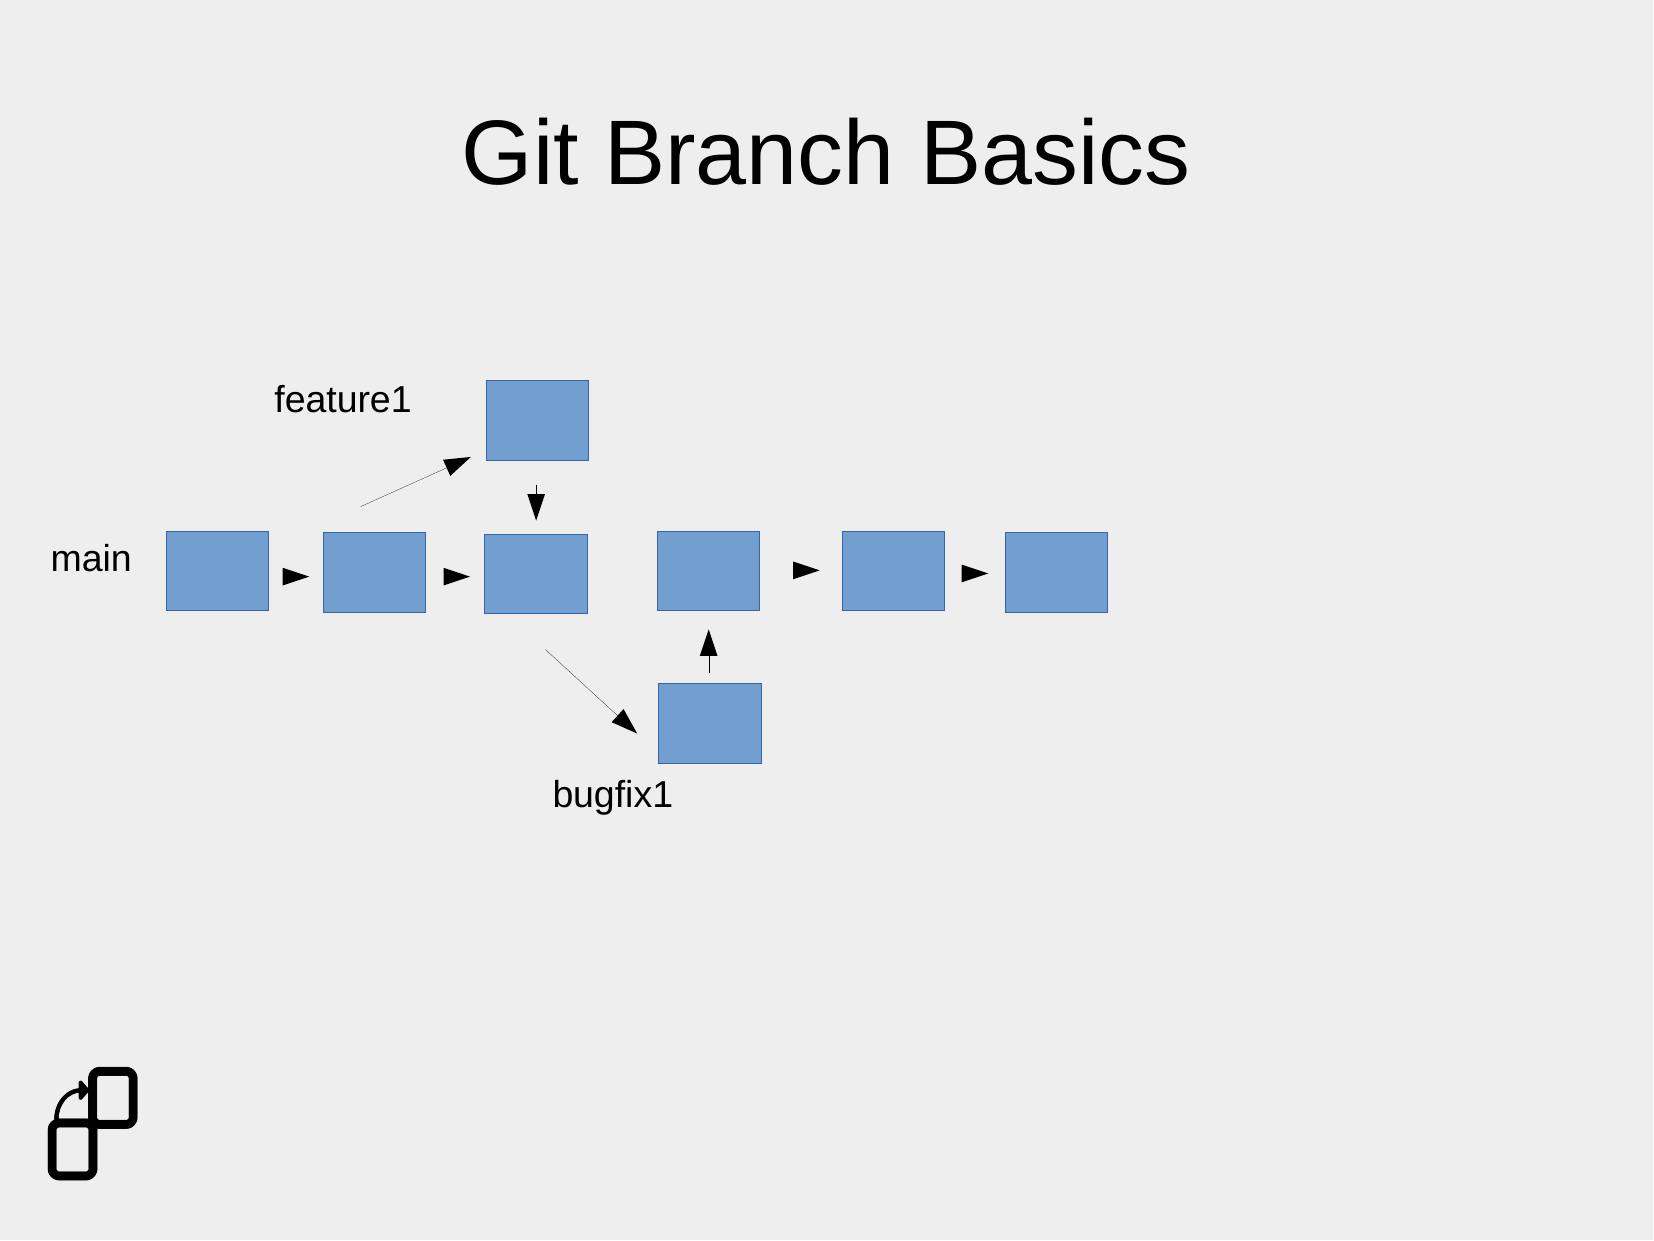

# Git Branch Basics
feature1
main
bugfix1